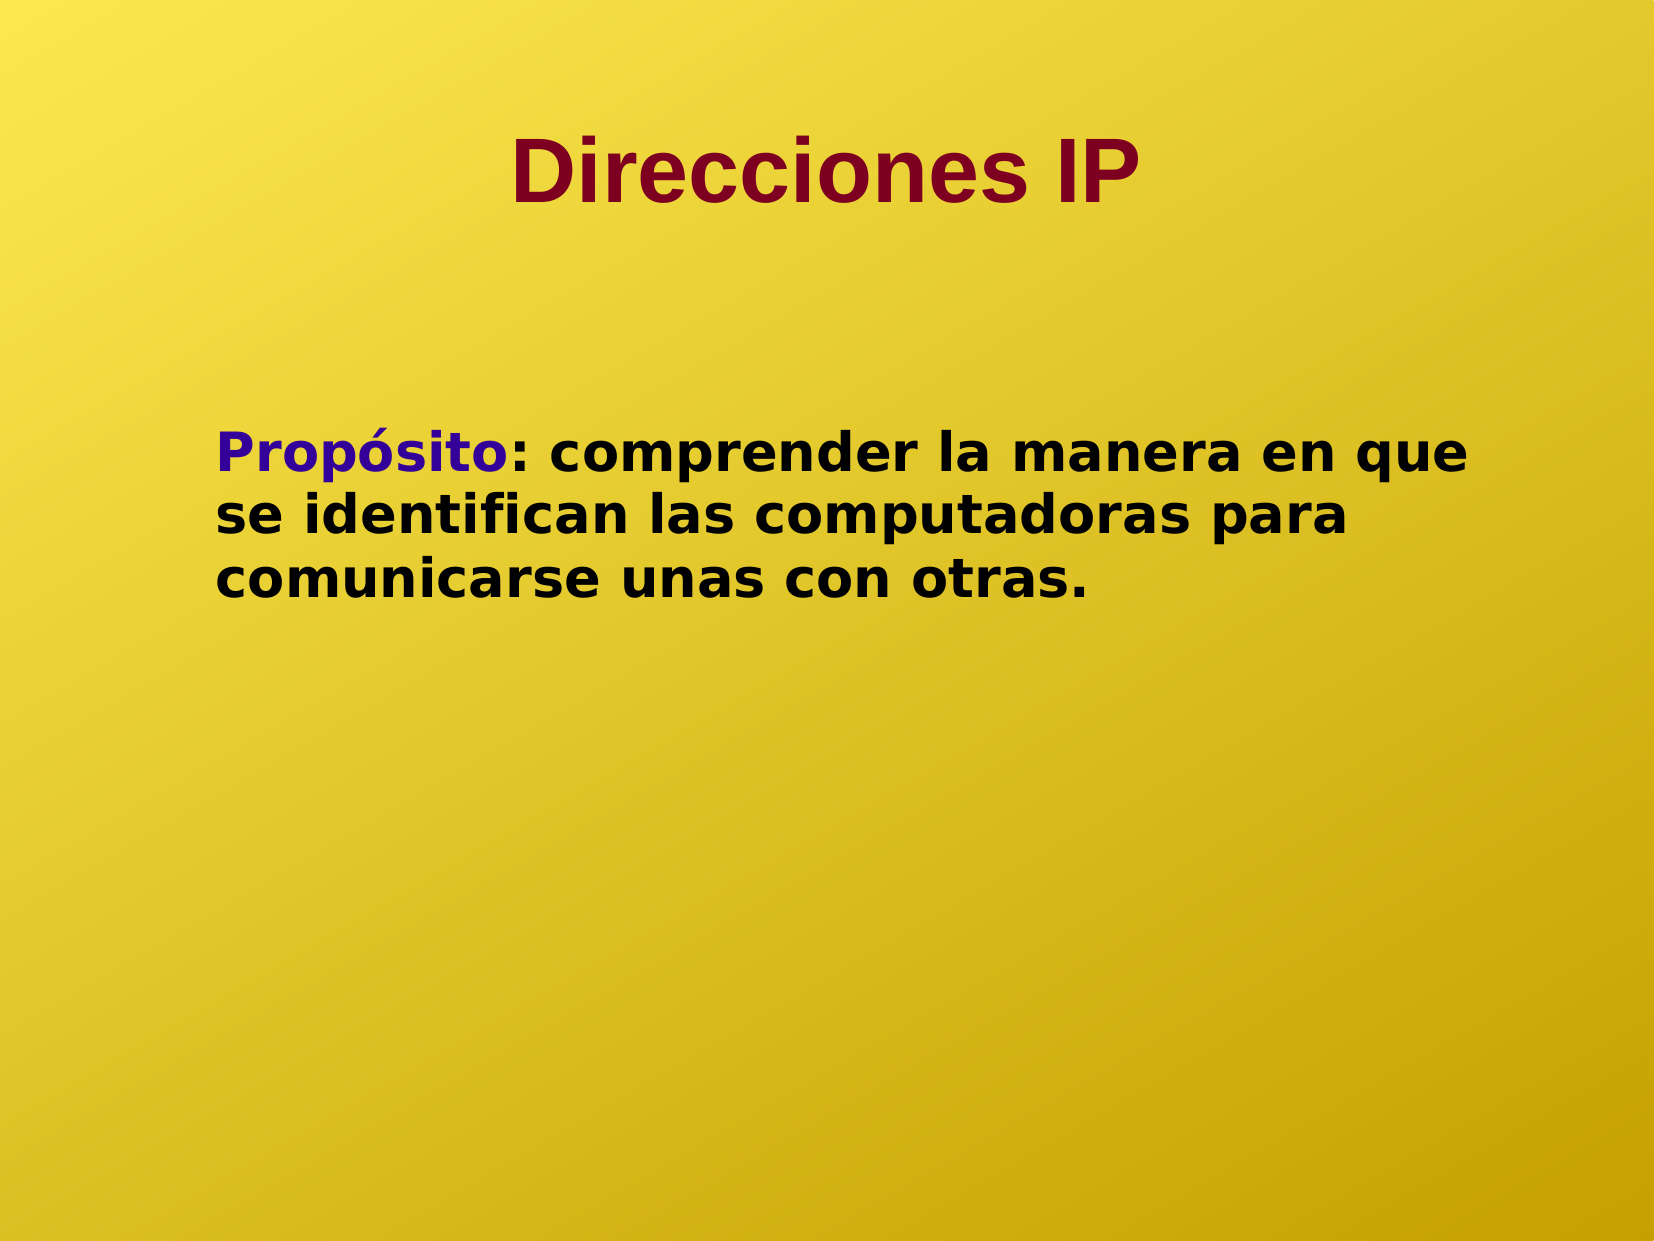

# Direcciones IP
Propósito: comprender la manera en que se identifican las computadoras para comunicarse unas con otras.